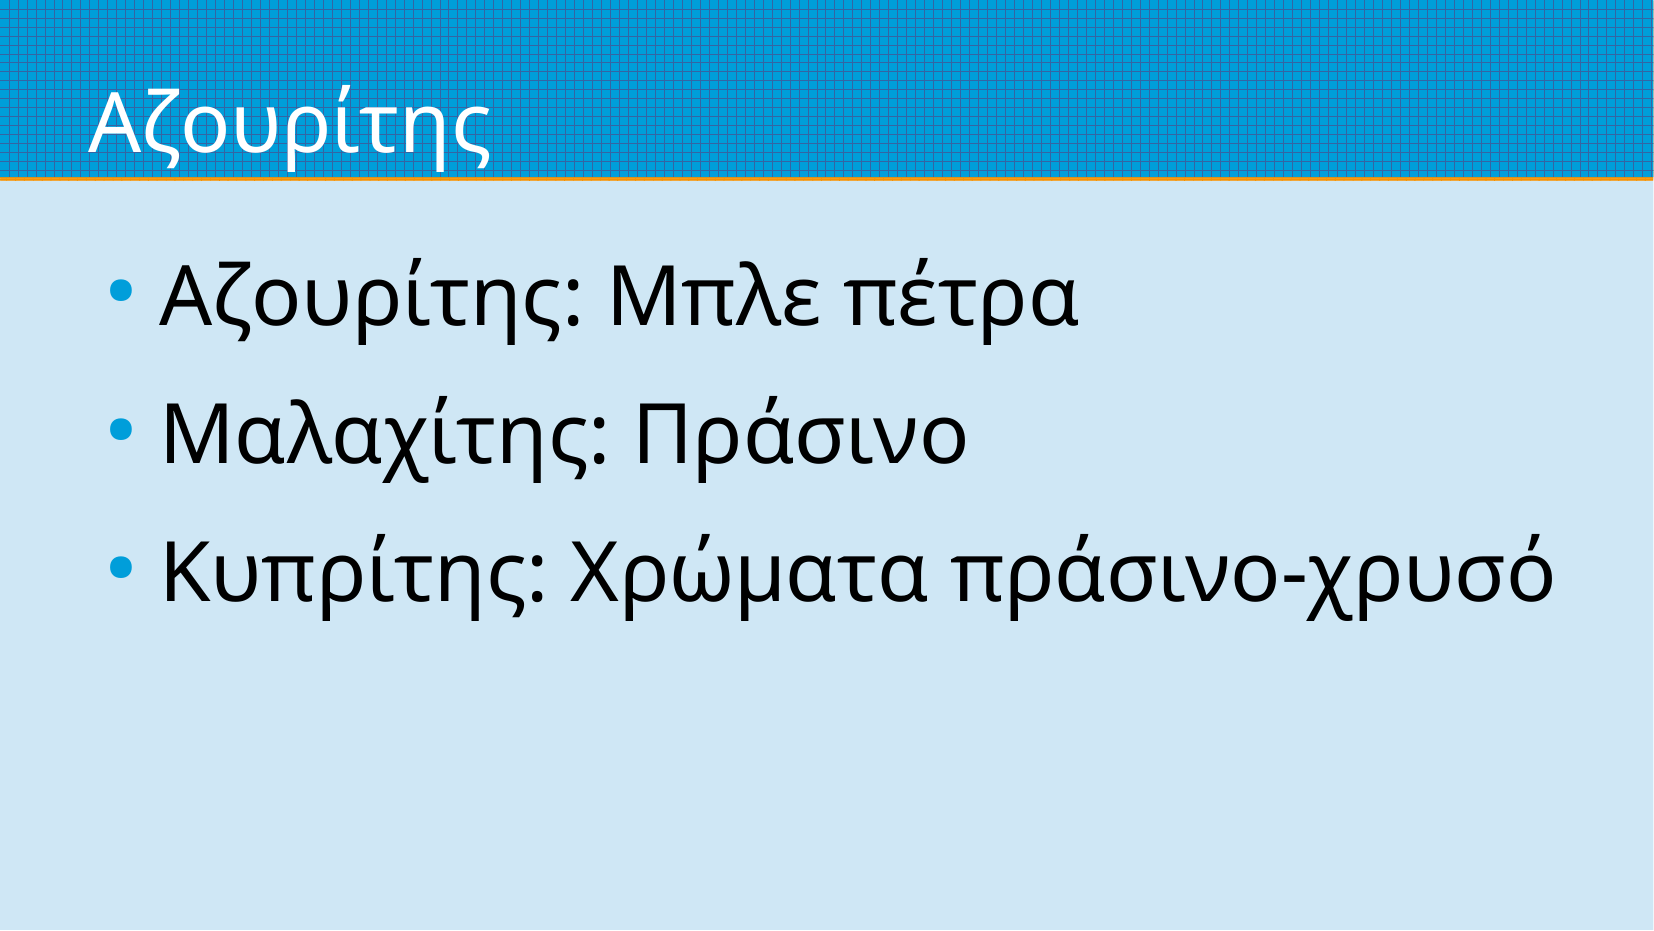

# Αζουρίτης
Αζουρίτης: Μπλε πέτρα
Μαλαχίτης: Πράσινο
Κυπρίτης: Χρώματα πράσινο-χρυσό